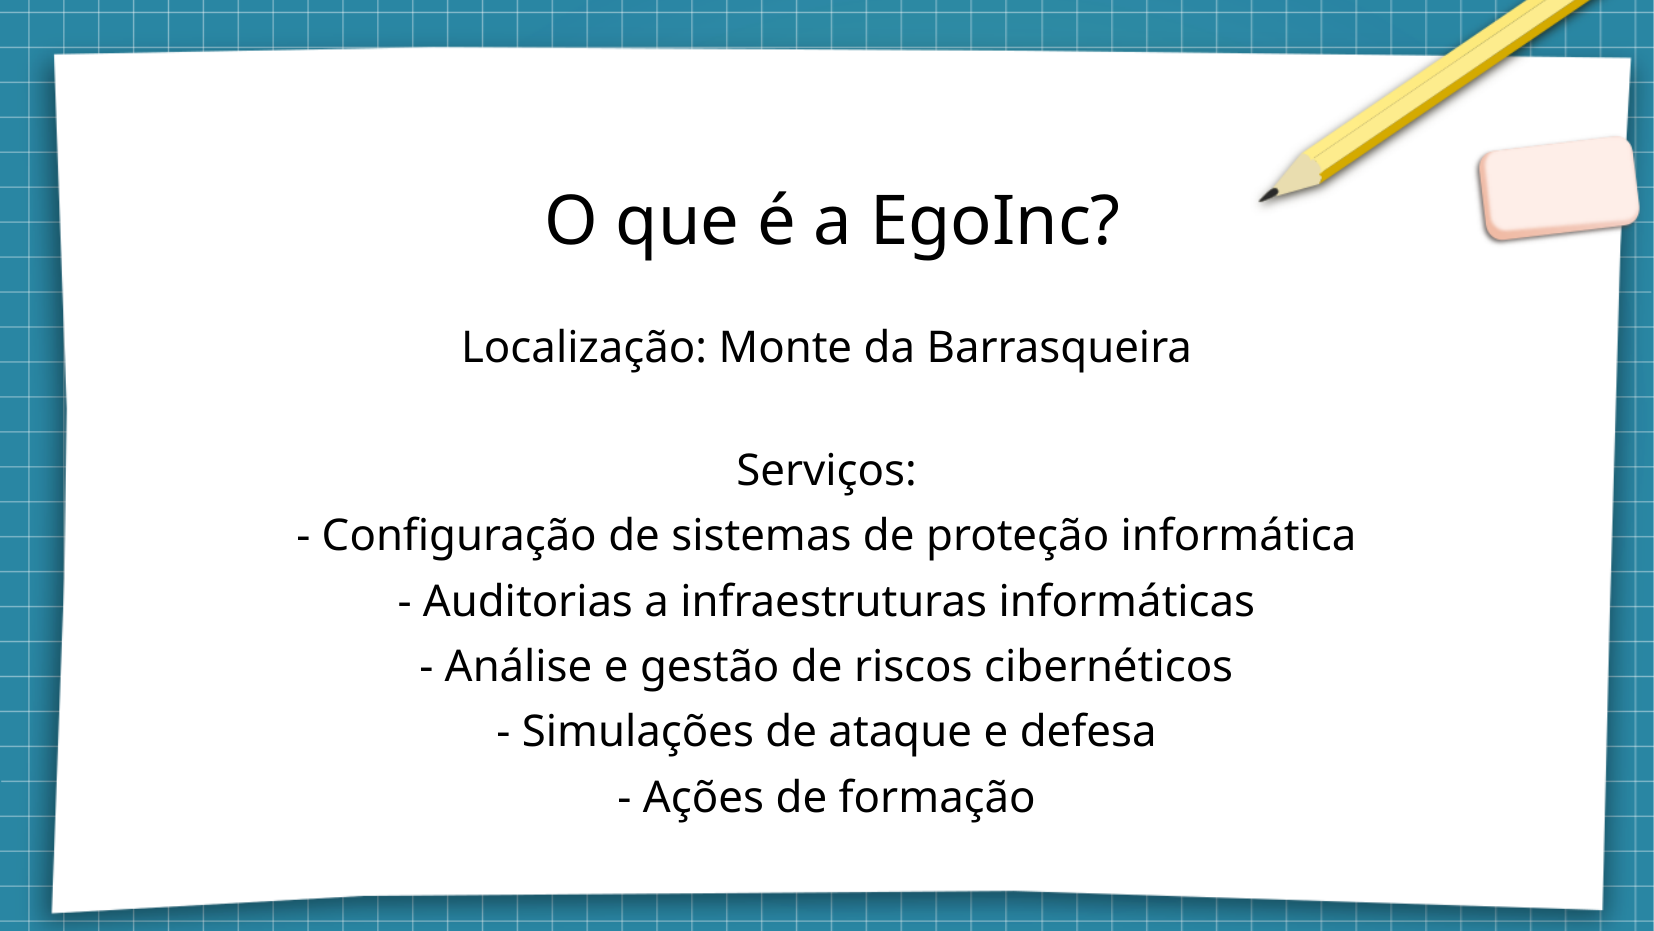

# O que é a EgoInc?
Localização: Monte da Barrasqueira
Serviços:
- Configuração de sistemas de proteção informática
- Auditorias a infraestruturas informáticas
- Análise e gestão de riscos cibernéticos
- Simulações de ataque e defesa
- Ações de formação